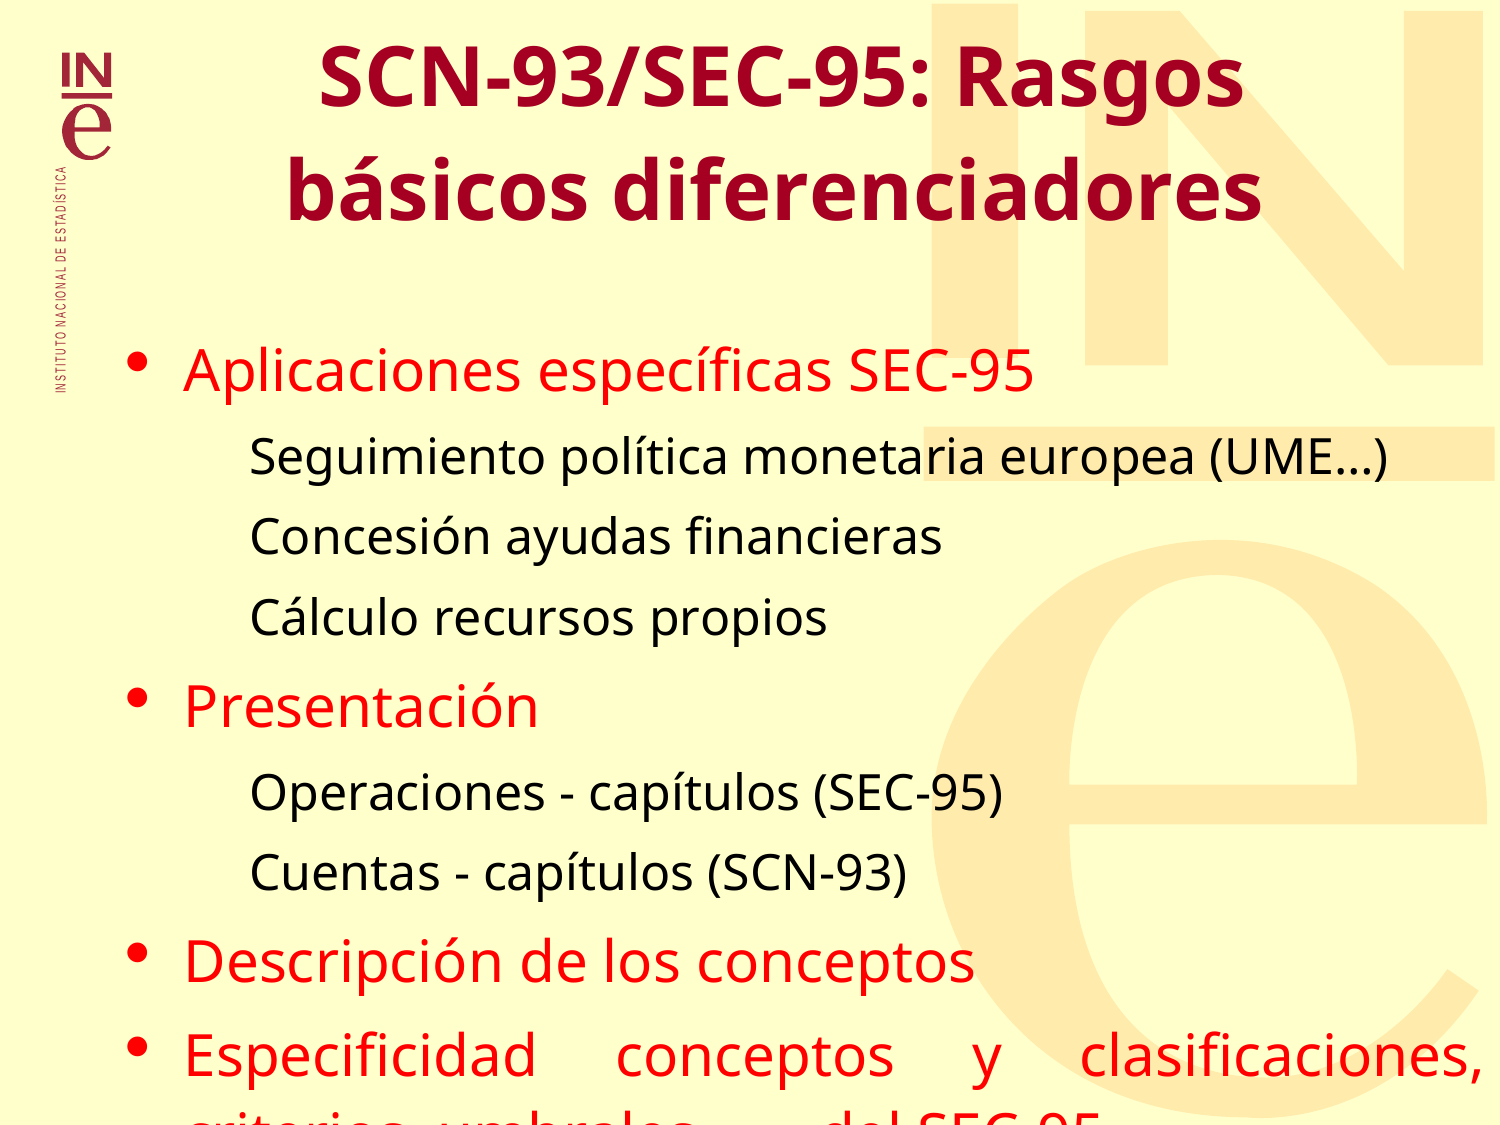

# SCN-93/SEC-95: Rasgos básicos diferenciadores
Aplicaciones específicas SEC-95
	Seguimiento política monetaria europea (UME…)
	Concesión ayudas financieras
	Cálculo recursos propios
Presentación
	Operaciones - capítulos (SEC-95)
	Cuentas - capítulos (SCN-93)
Descripción de los conceptos
Especificidad conceptos y clasificaciones, criterios, umbrales, ….. del SEC-95